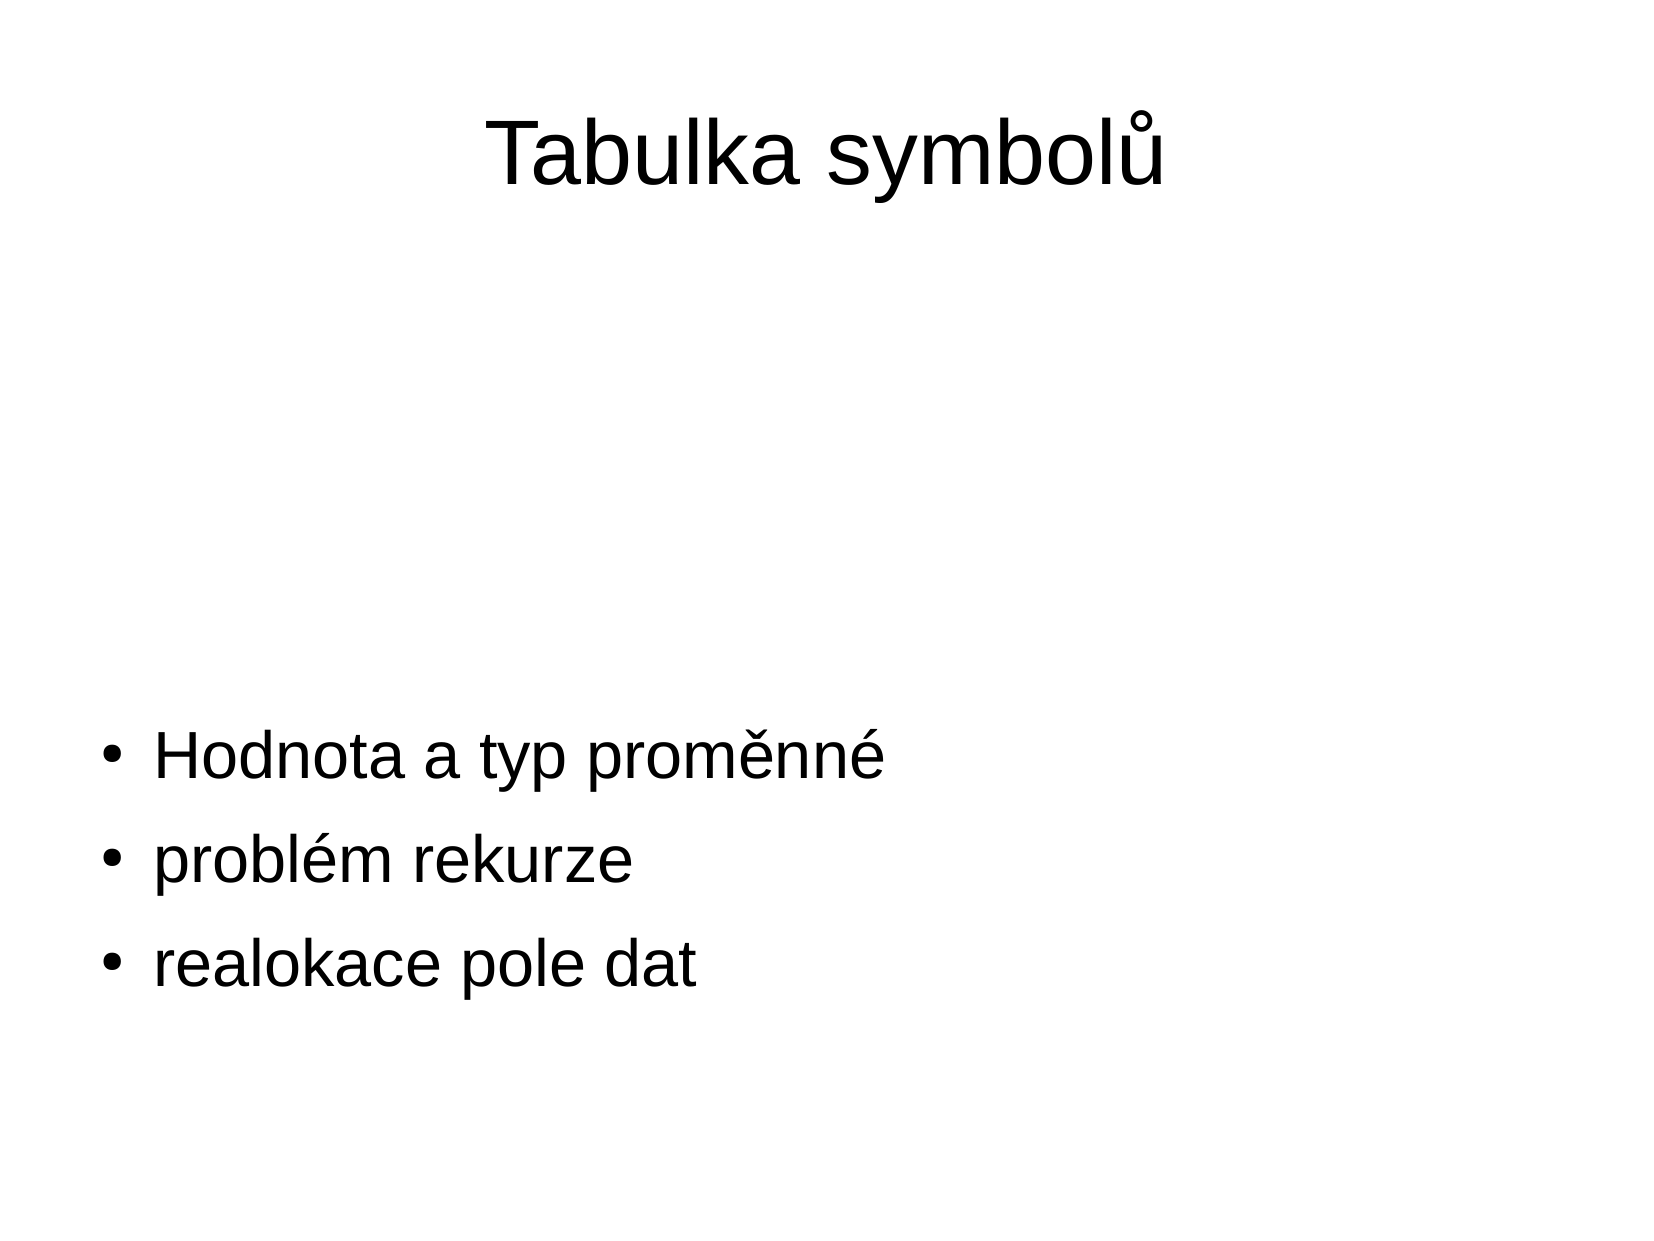

# Tabulka symbolů
Hodnota a typ proměnné
problém rekurze
realokace pole dat